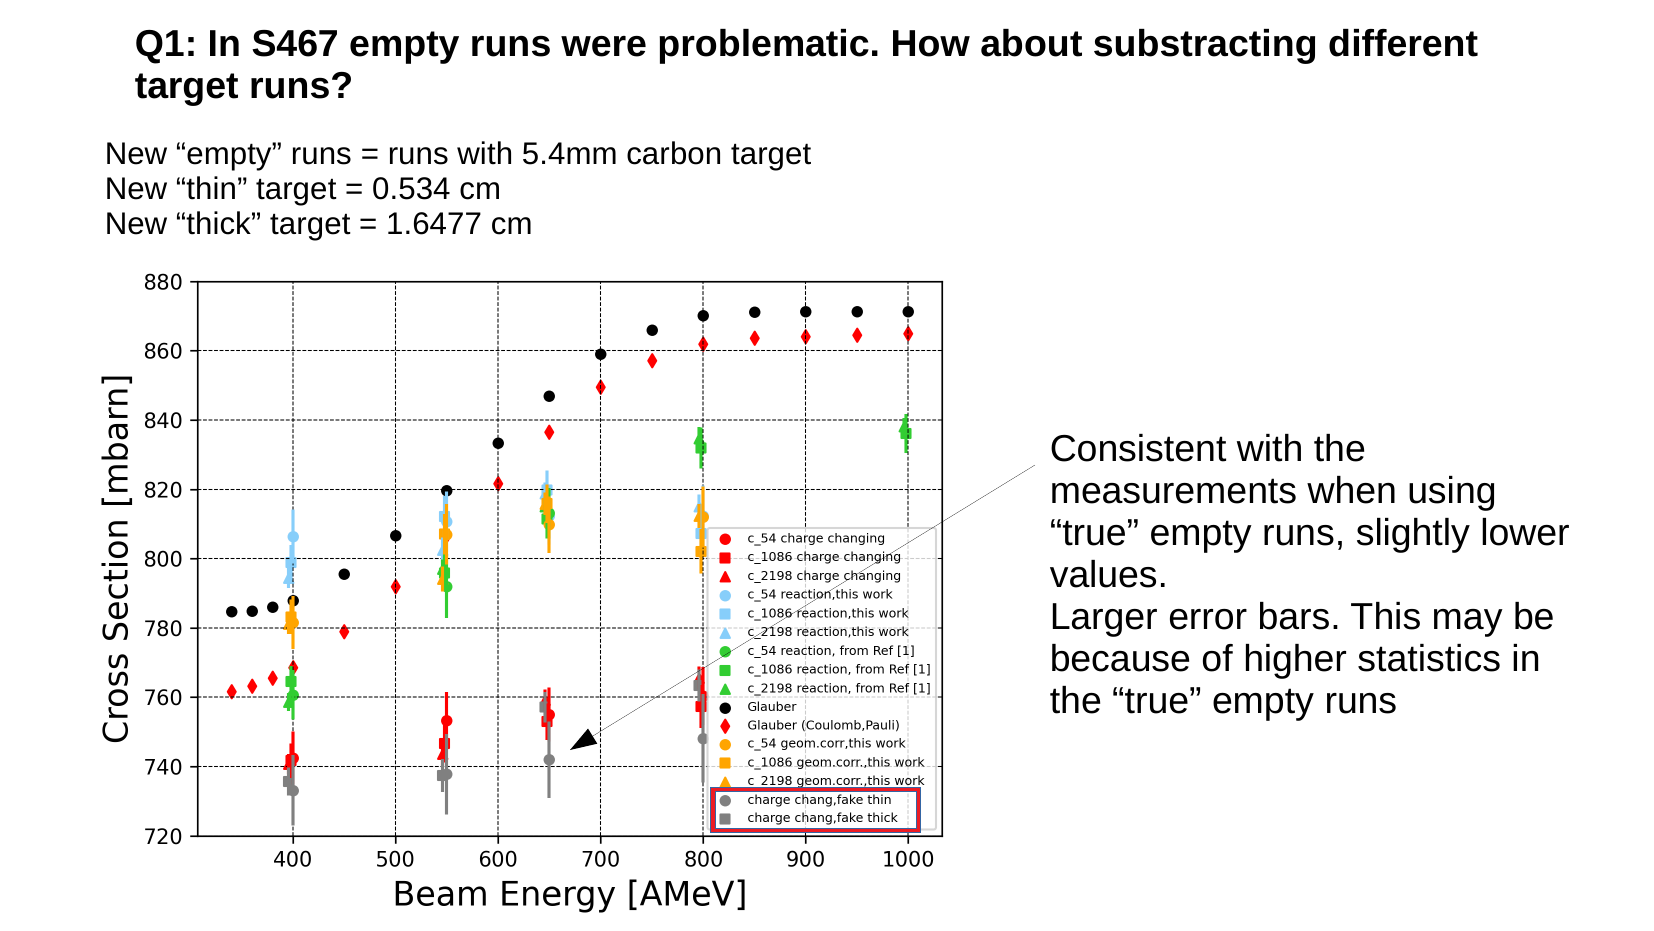

Q1: In S467 empty runs were problematic. How about substracting different target runs?
New “empty” runs = runs with 5.4mm carbon target
New “thin” target = 0.534 cm
New “thick” target = 1.6477 cm
Consistent with the measurements when using “true” empty runs, slightly lower values.
Larger error bars. This may be because of higher statistics in the “true” empty runs